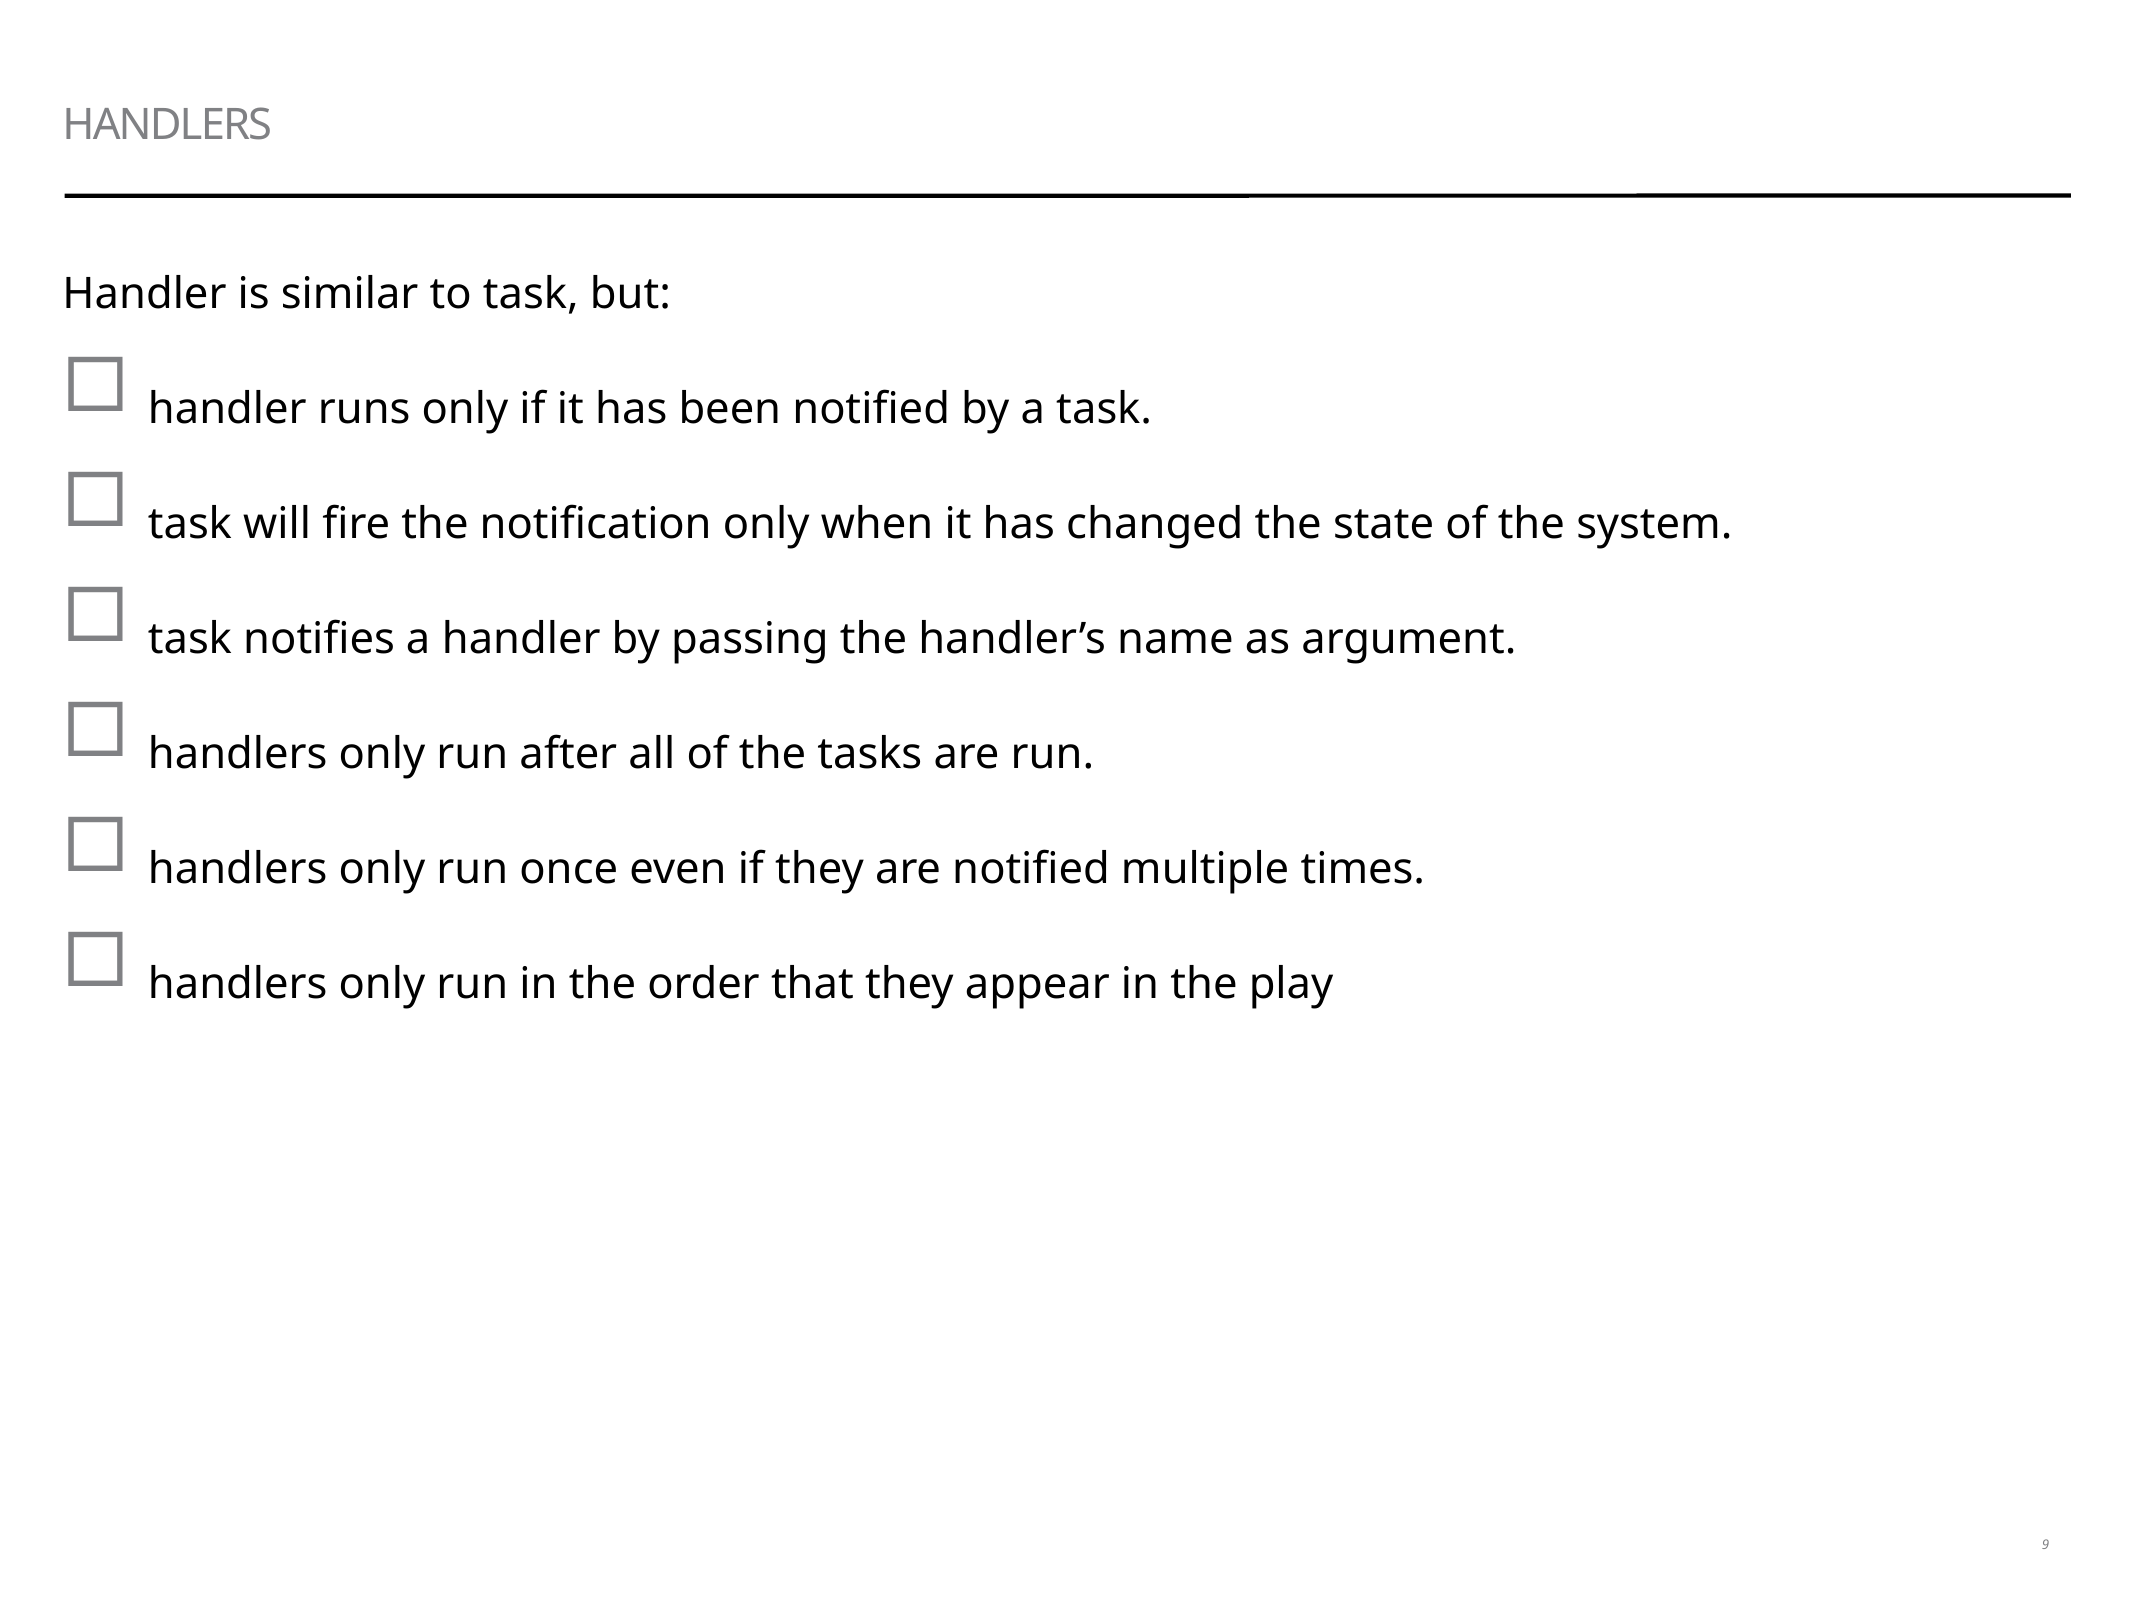

# HANDLERS
Handler is similar to task, but:
handler runs only if it has been notified by a task.
task will fire the notification only when it has changed the state of the system.
task notifies a handler by passing the handler’s name as argument.
handlers only run after all of the tasks are run.
handlers only run once even if they are notified multiple times.
handlers only run in the order that they appear in the play